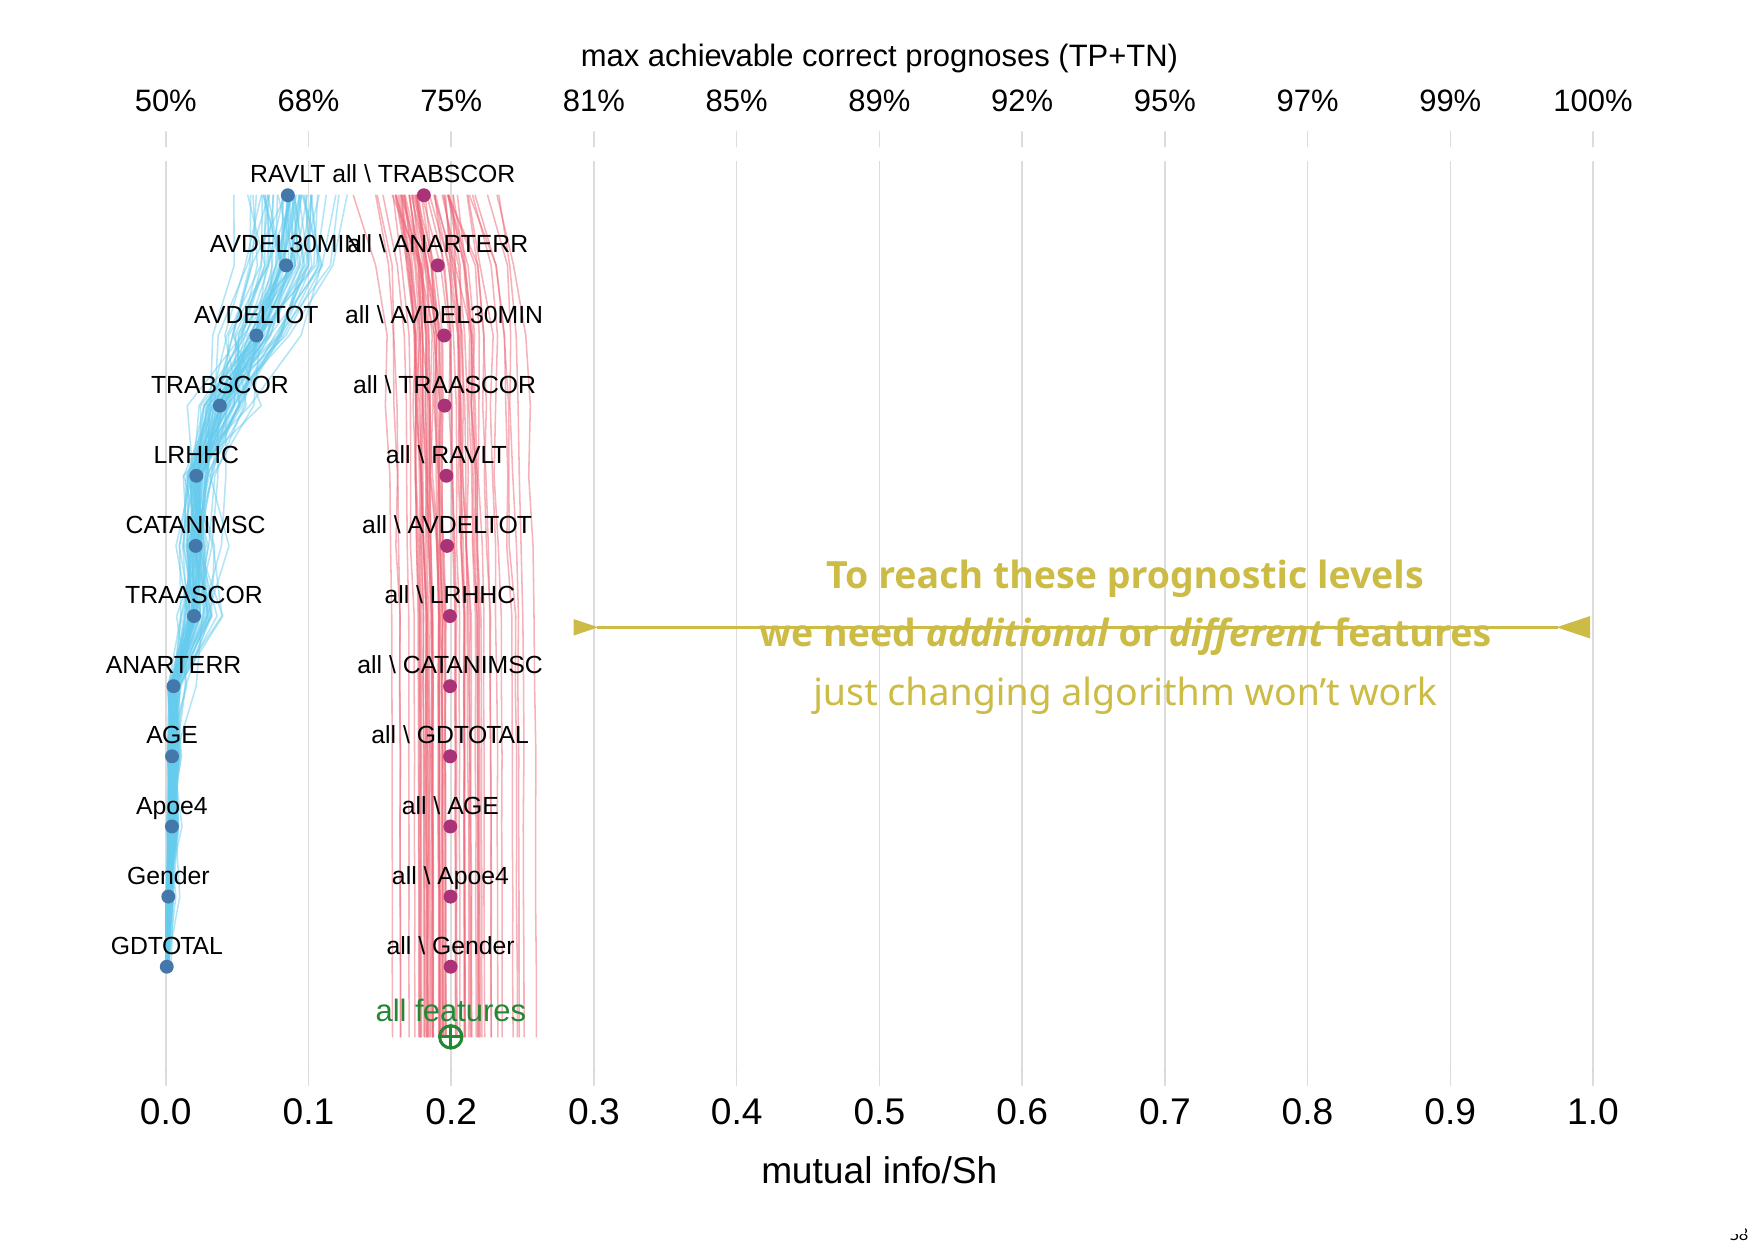

To reach these prognostic levels
we need additional or different features
just changing algorithm won’t work
58